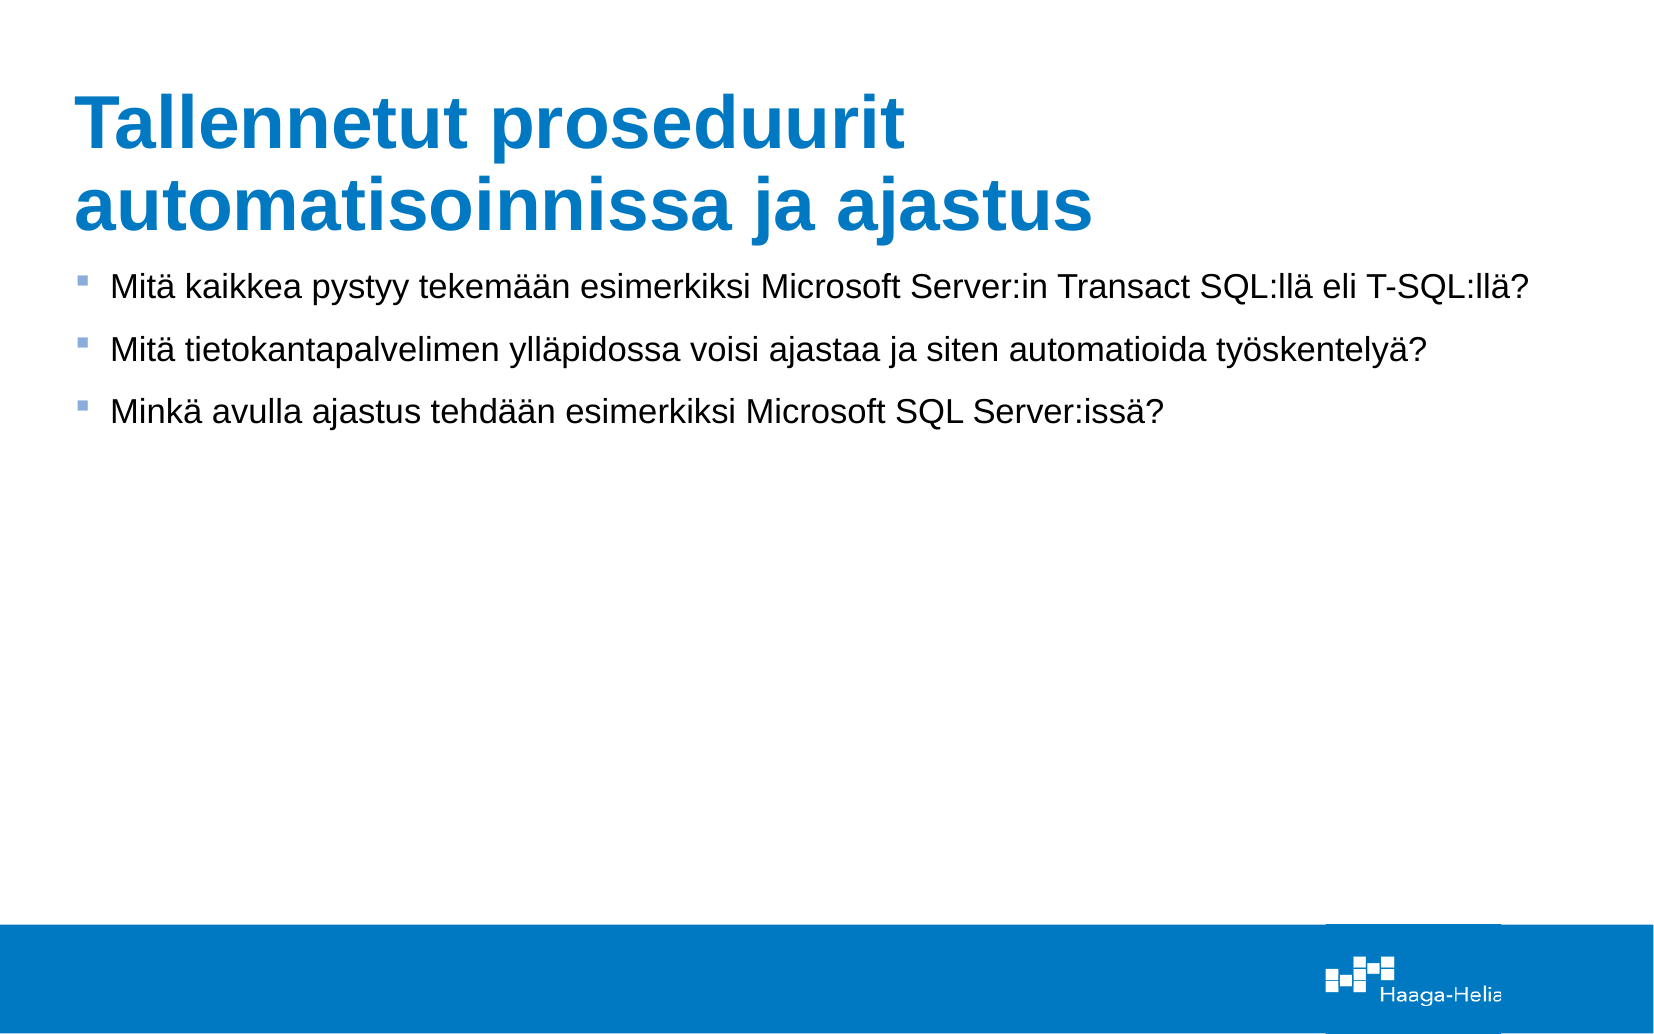

# Tallennetut proseduurit automatisoinnissa ja ajastus
Mitä kaikkea pystyy tekemään esimerkiksi Microsoft Server:in Transact SQL:llä eli T-SQL:llä?
Mitä tietokantapalvelimen ylläpidossa voisi ajastaa ja siten automatioida työskentelyä?
Minkä avulla ajastus tehdään esimerkiksi Microsoft SQL Server:issä?